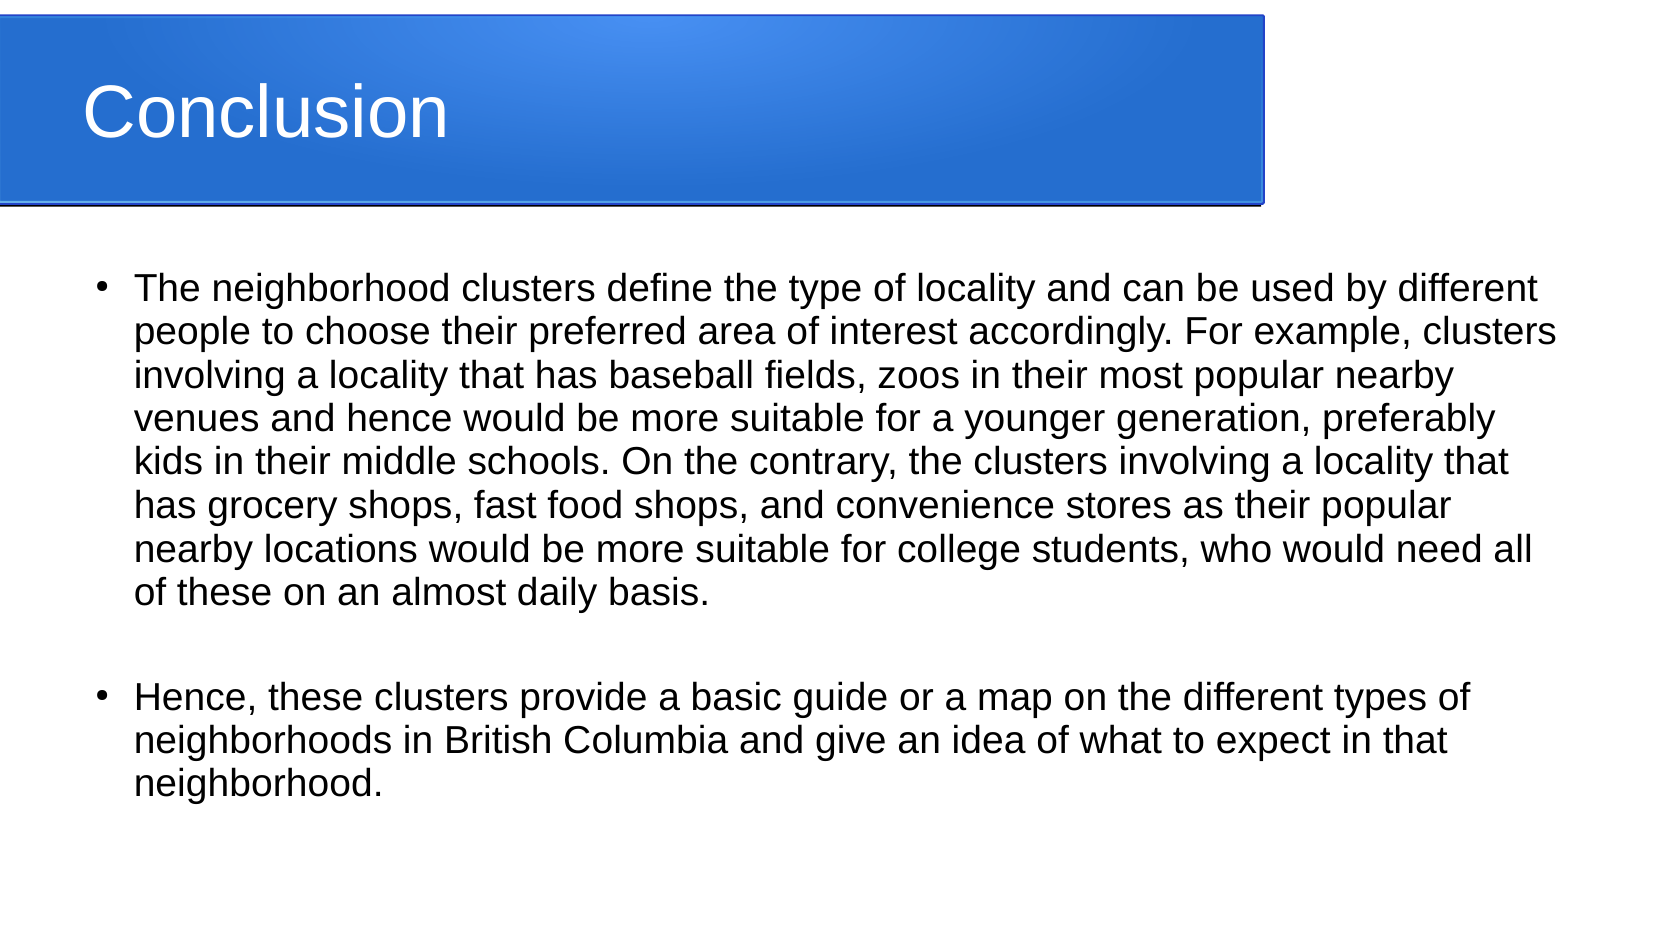

# Conclusion
The neighborhood clusters define the type of locality and can be used by different people to choose their preferred area of interest accordingly. For example, clusters involving a locality that has baseball fields, zoos in their most popular nearby venues and hence would be more suitable for a younger generation, preferably kids in their middle schools. On the contrary, the clusters involving a locality that has grocery shops, fast food shops, and convenience stores as their popular nearby locations would be more suitable for college students, who would need all of these on an almost daily basis.
Hence, these clusters provide a basic guide or a map on the different types of neighborhoods in British Columbia and give an idea of what to expect in that neighborhood.